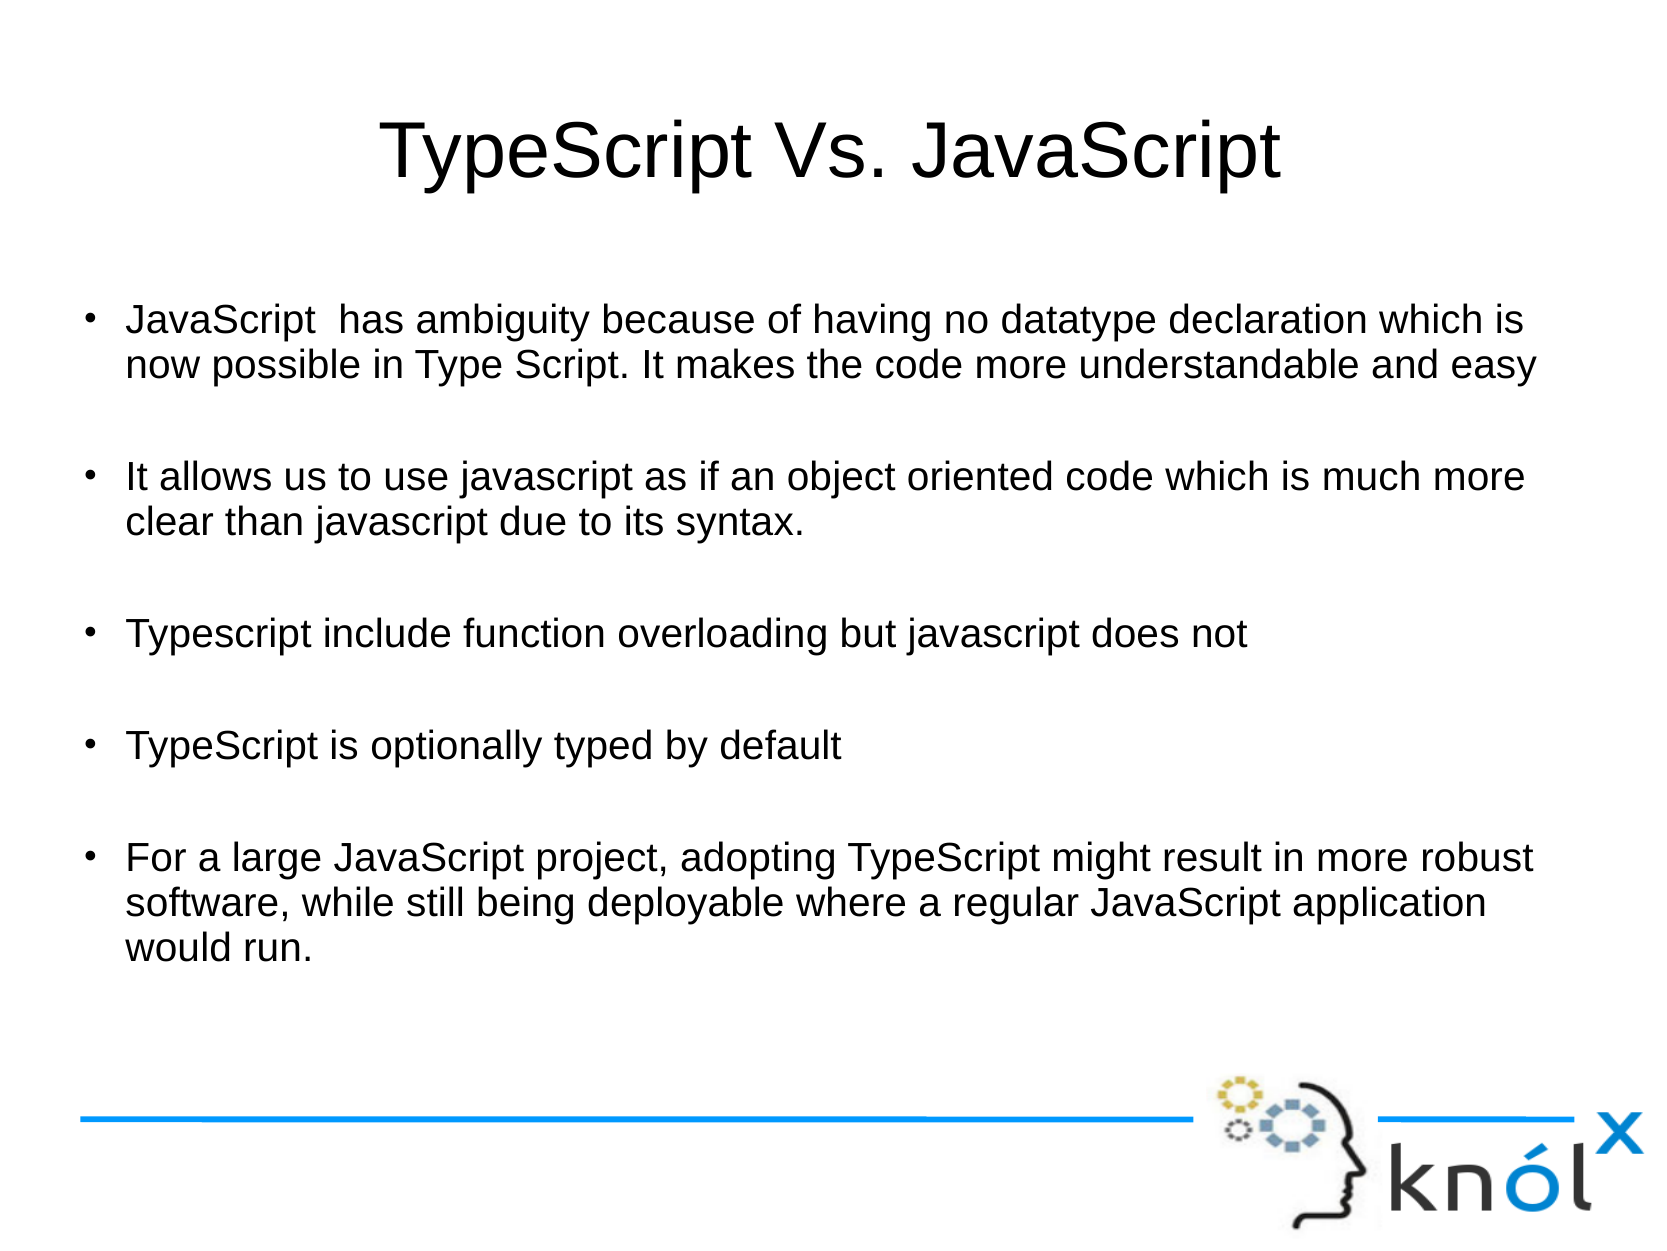

# TypeScript Vs. JavaScript
JavaScript has ambiguity because of having no datatype declaration which is now possible in Type Script. It makes the code more understandable and easy
It allows us to use javascript as if an object oriented code which is much more clear than javascript due to its syntax.
Typescript include function overloading but javascript does not
TypeScript is optionally typed by default
For a large JavaScript project, adopting TypeScript might result in more robust software, while still being deployable where a regular JavaScript application would run.